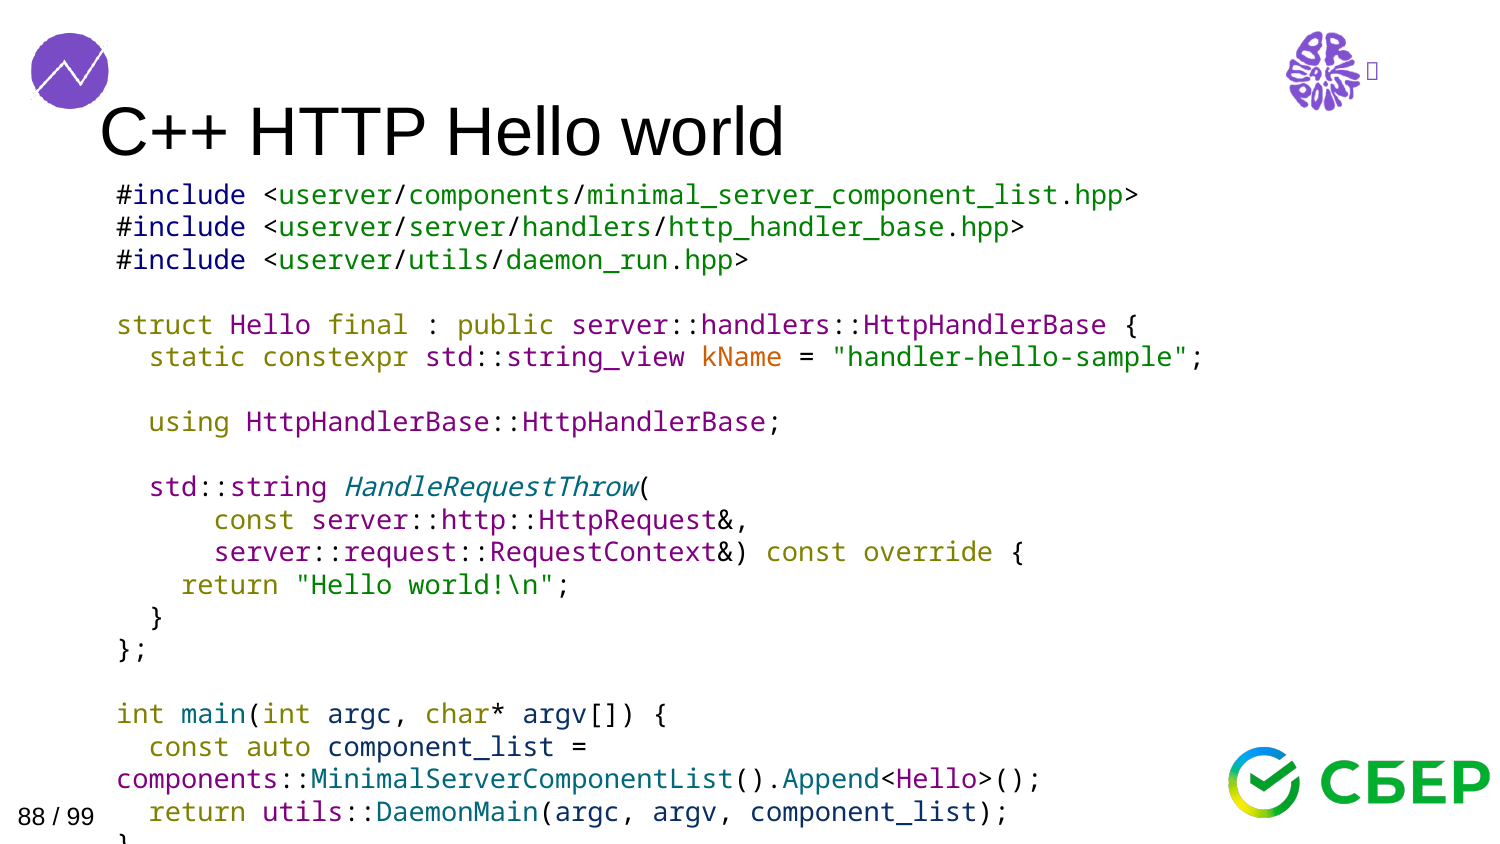

🐙
# C++ HTTP Hello world
#include <userver/components/minimal_server_component_list.hpp>
#include <userver/server/handlers/http_handler_base.hpp>
#include <userver/utils/daemon_run.hpp>
struct Hello final : public server::handlers::HttpHandlerBase {
 static constexpr std::string_view kName = "handler-hello-sample";
 using HttpHandlerBase::HttpHandlerBase;
 std::string HandleRequestThrow(
 const server::http::HttpRequest&,
 server::request::RequestContext&) const override {
 return "Hello world!\n";
 }
};
int main(int argc, char* argv[]) {
 const auto component_list = components::MinimalServerComponentList().Append<Hello>();
 return utils::DaemonMain(argc, argv, component_list);
}